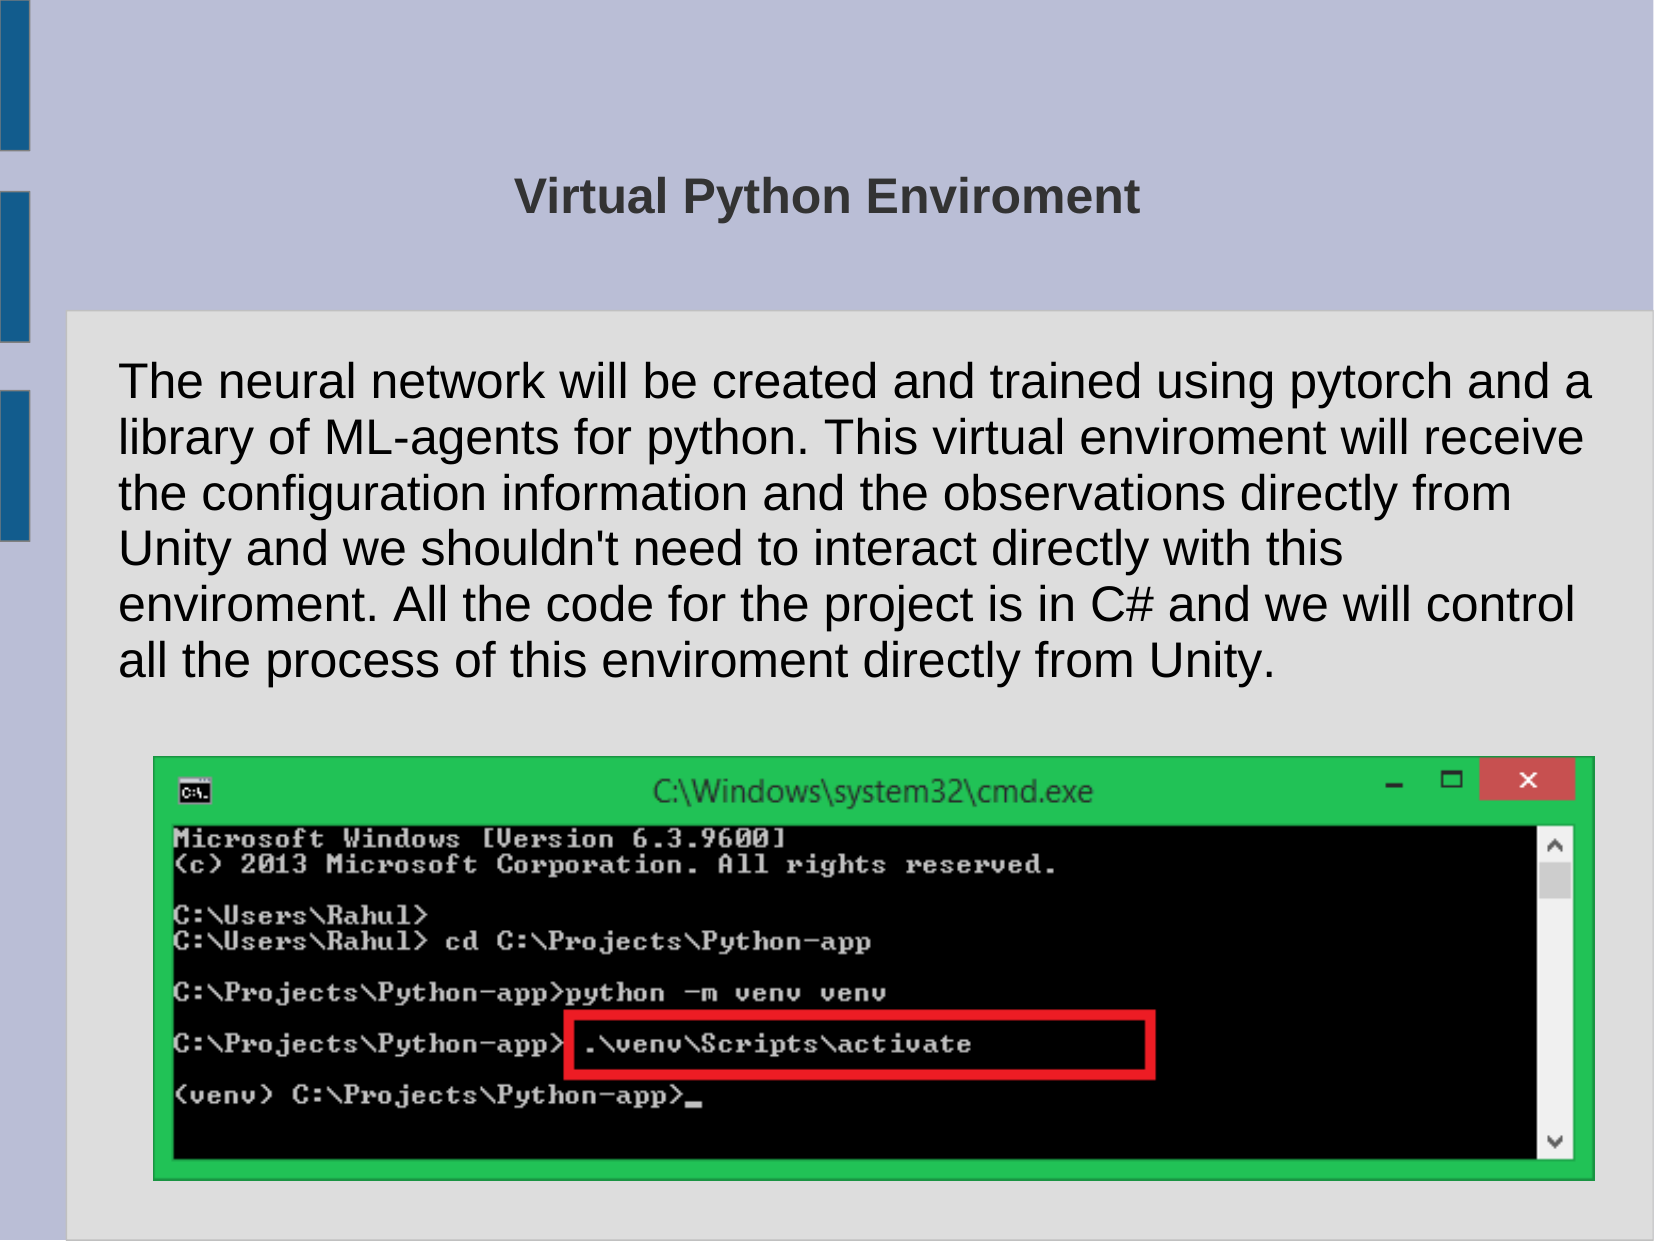

# Virtual Python Enviroment
The neural network will be created and trained using pytorch and a library of ML-agents for python. This virtual enviroment will receive the configuration information and the observations directly from Unity and we shouldn't need to interact directly with this enviroment. All the code for the project is in C# and we will control all the process of this enviroment directly from Unity.